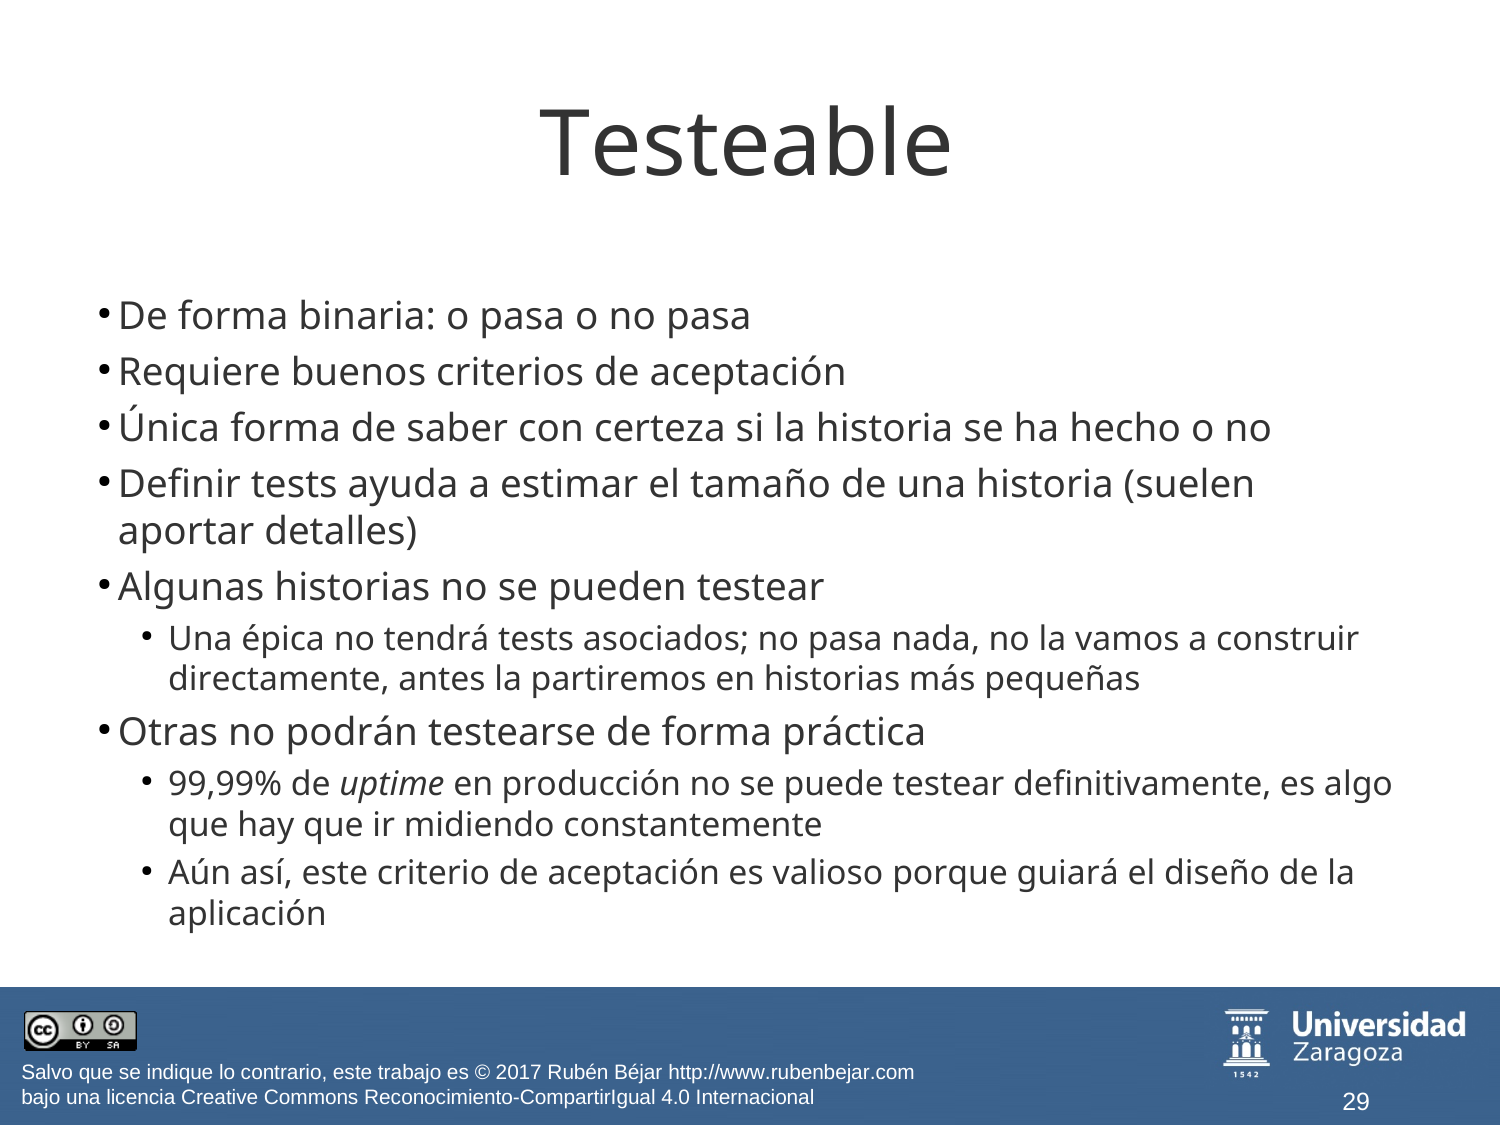

# Testeable
De forma binaria: o pasa o no pasa
Requiere buenos criterios de aceptación
Única forma de saber con certeza si la historia se ha hecho o no
Definir tests ayuda a estimar el tamaño de una historia (suelen aportar detalles)
Algunas historias no se pueden testear
Una épica no tendrá tests asociados; no pasa nada, no la vamos a construir directamente, antes la partiremos en historias más pequeñas
Otras no podrán testearse de forma práctica
99,99% de uptime en producción no se puede testear definitivamente, es algo que hay que ir midiendo constantemente
Aún así, este criterio de aceptación es valioso porque guiará el diseño de la aplicación